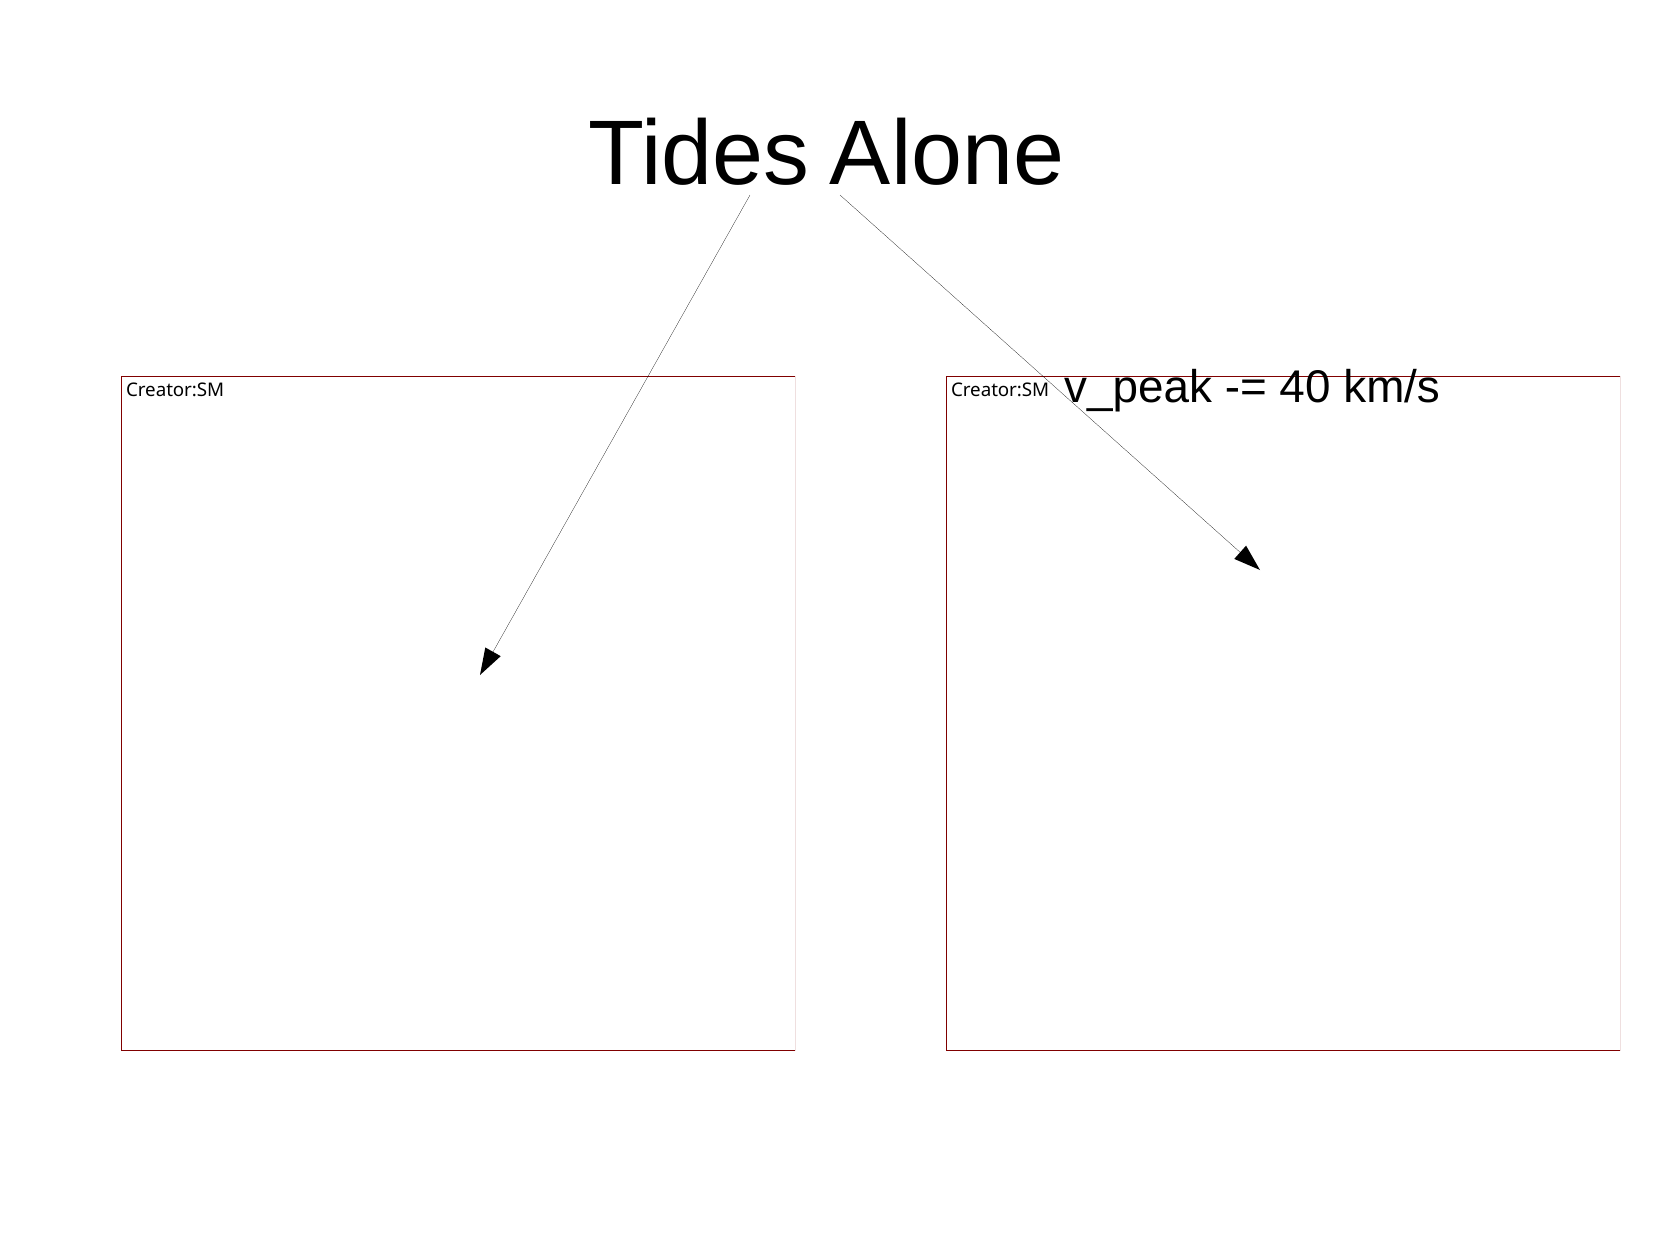

# Tides Alone
v_peak -= 40 km/s